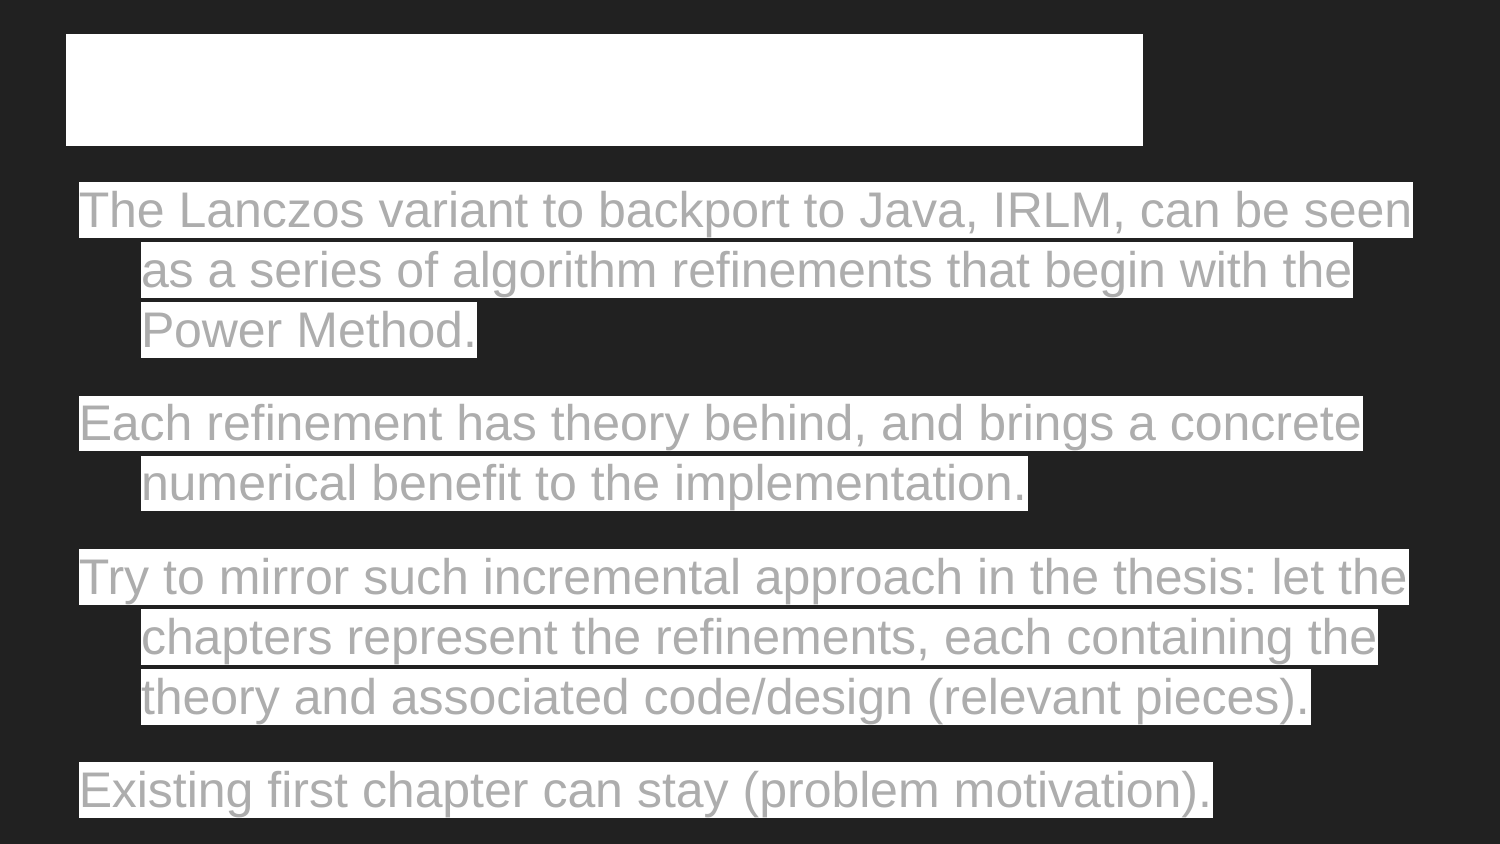

# Incremental approach ...
The Lanczos variant to backport to Java, IRLM, can be seen as a series of algorithm refinements that begin with the Power Method.
Each refinement has theory behind, and brings a concrete numerical benefit to the implementation.
Try to mirror such incremental approach in the thesis: let the chapters represent the refinements, each containing the theory and associated code/design (relevant pieces).
Existing first chapter can stay (problem motivation).